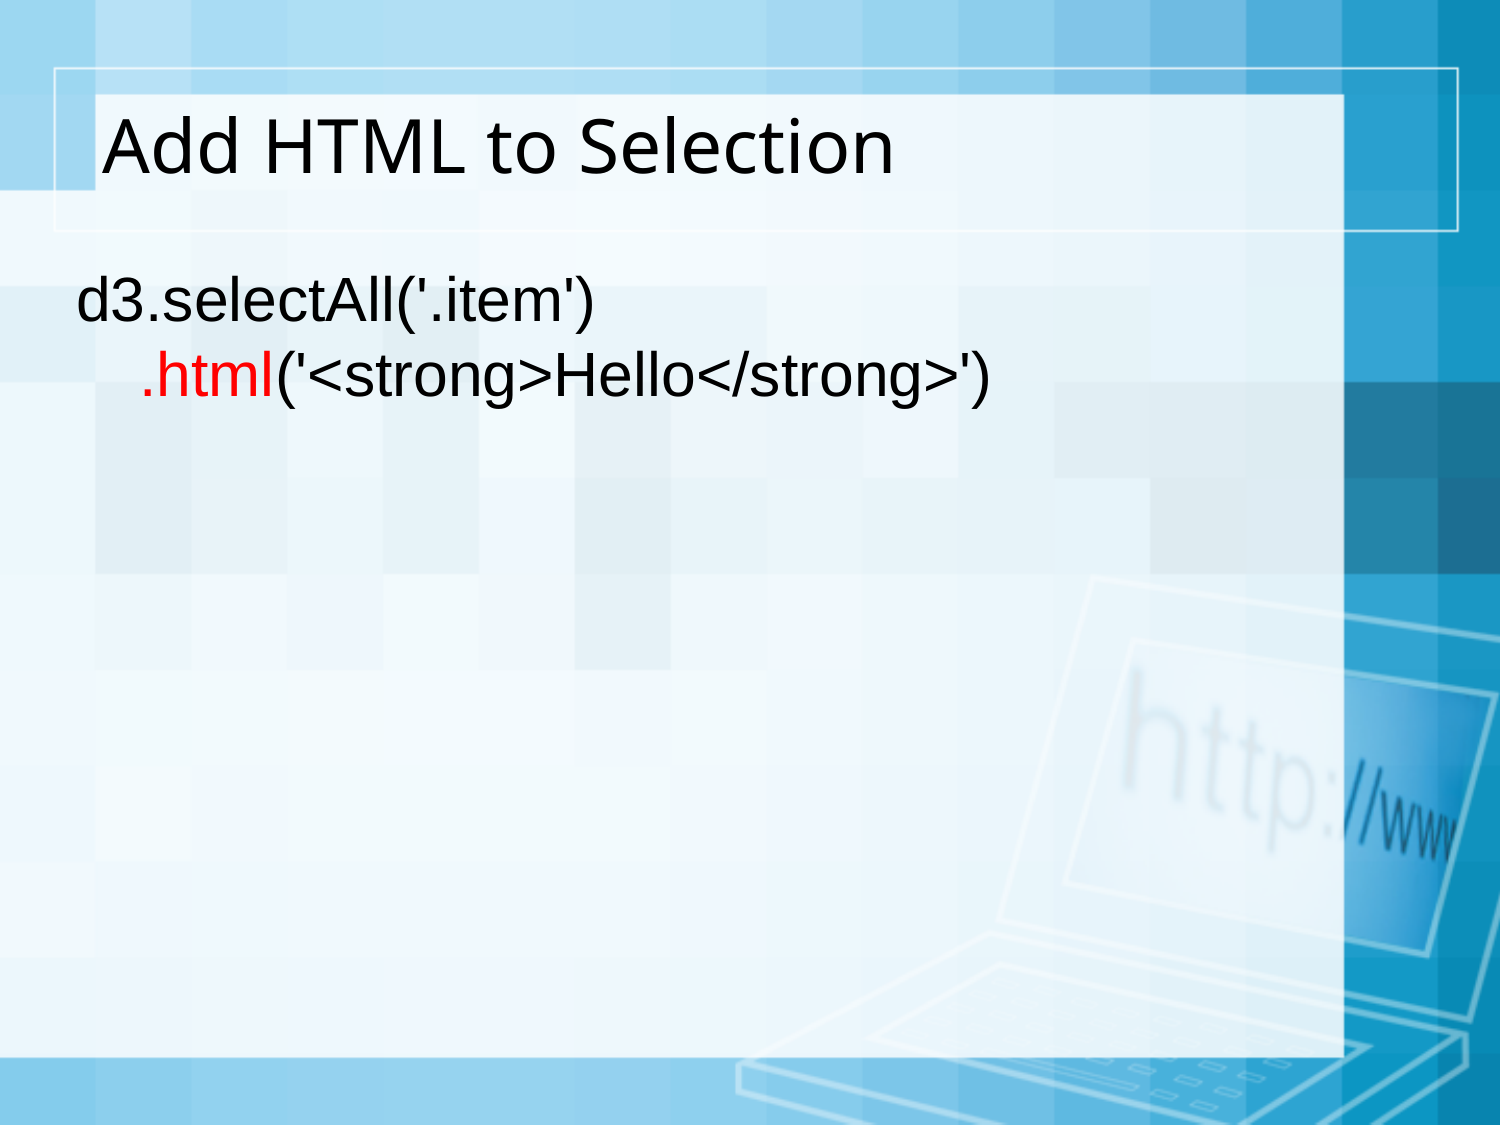

# Add HTML to Selection
d3.selectAll('.item')
.html('<strong>Hello</strong>')